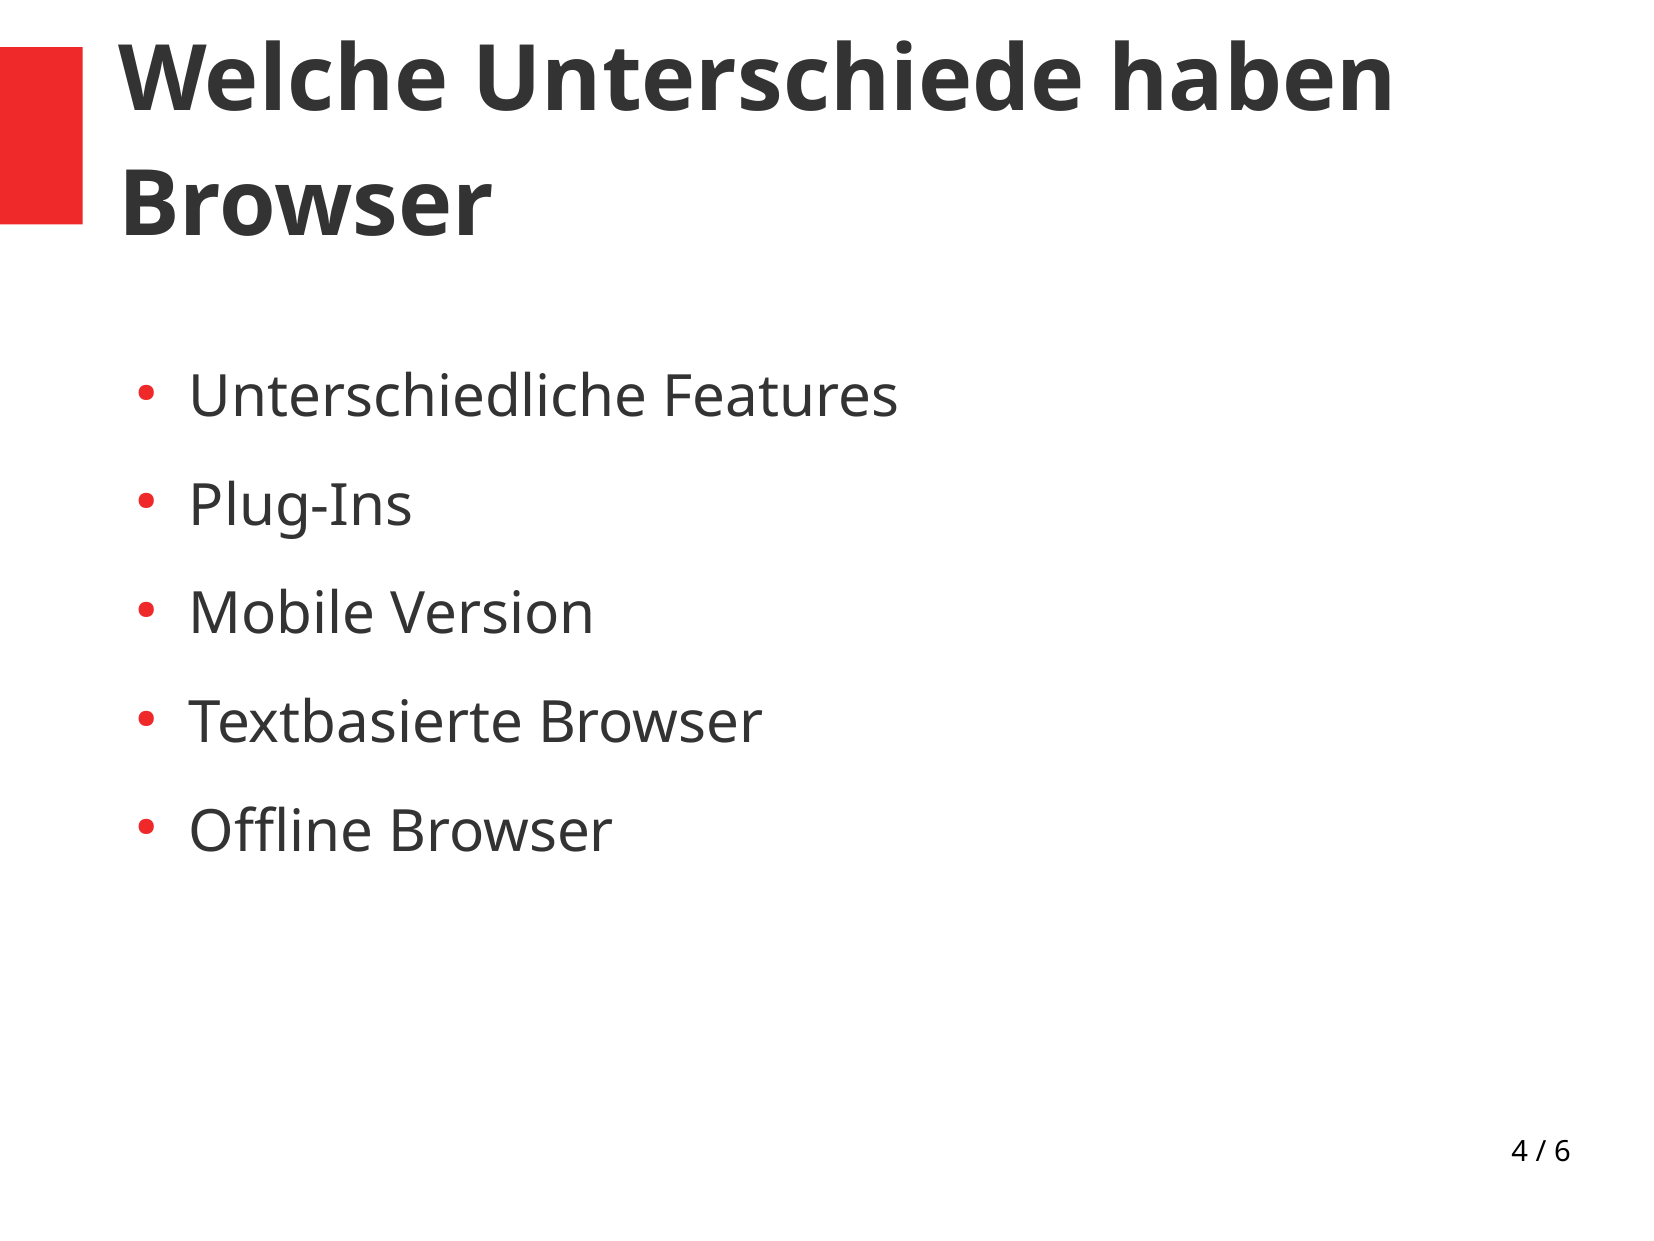

# Welche Unterschiede haben Browser
Unterschiedliche Features
Plug-Ins
Mobile Version
Textbasierte Browser
Offline Browser
4